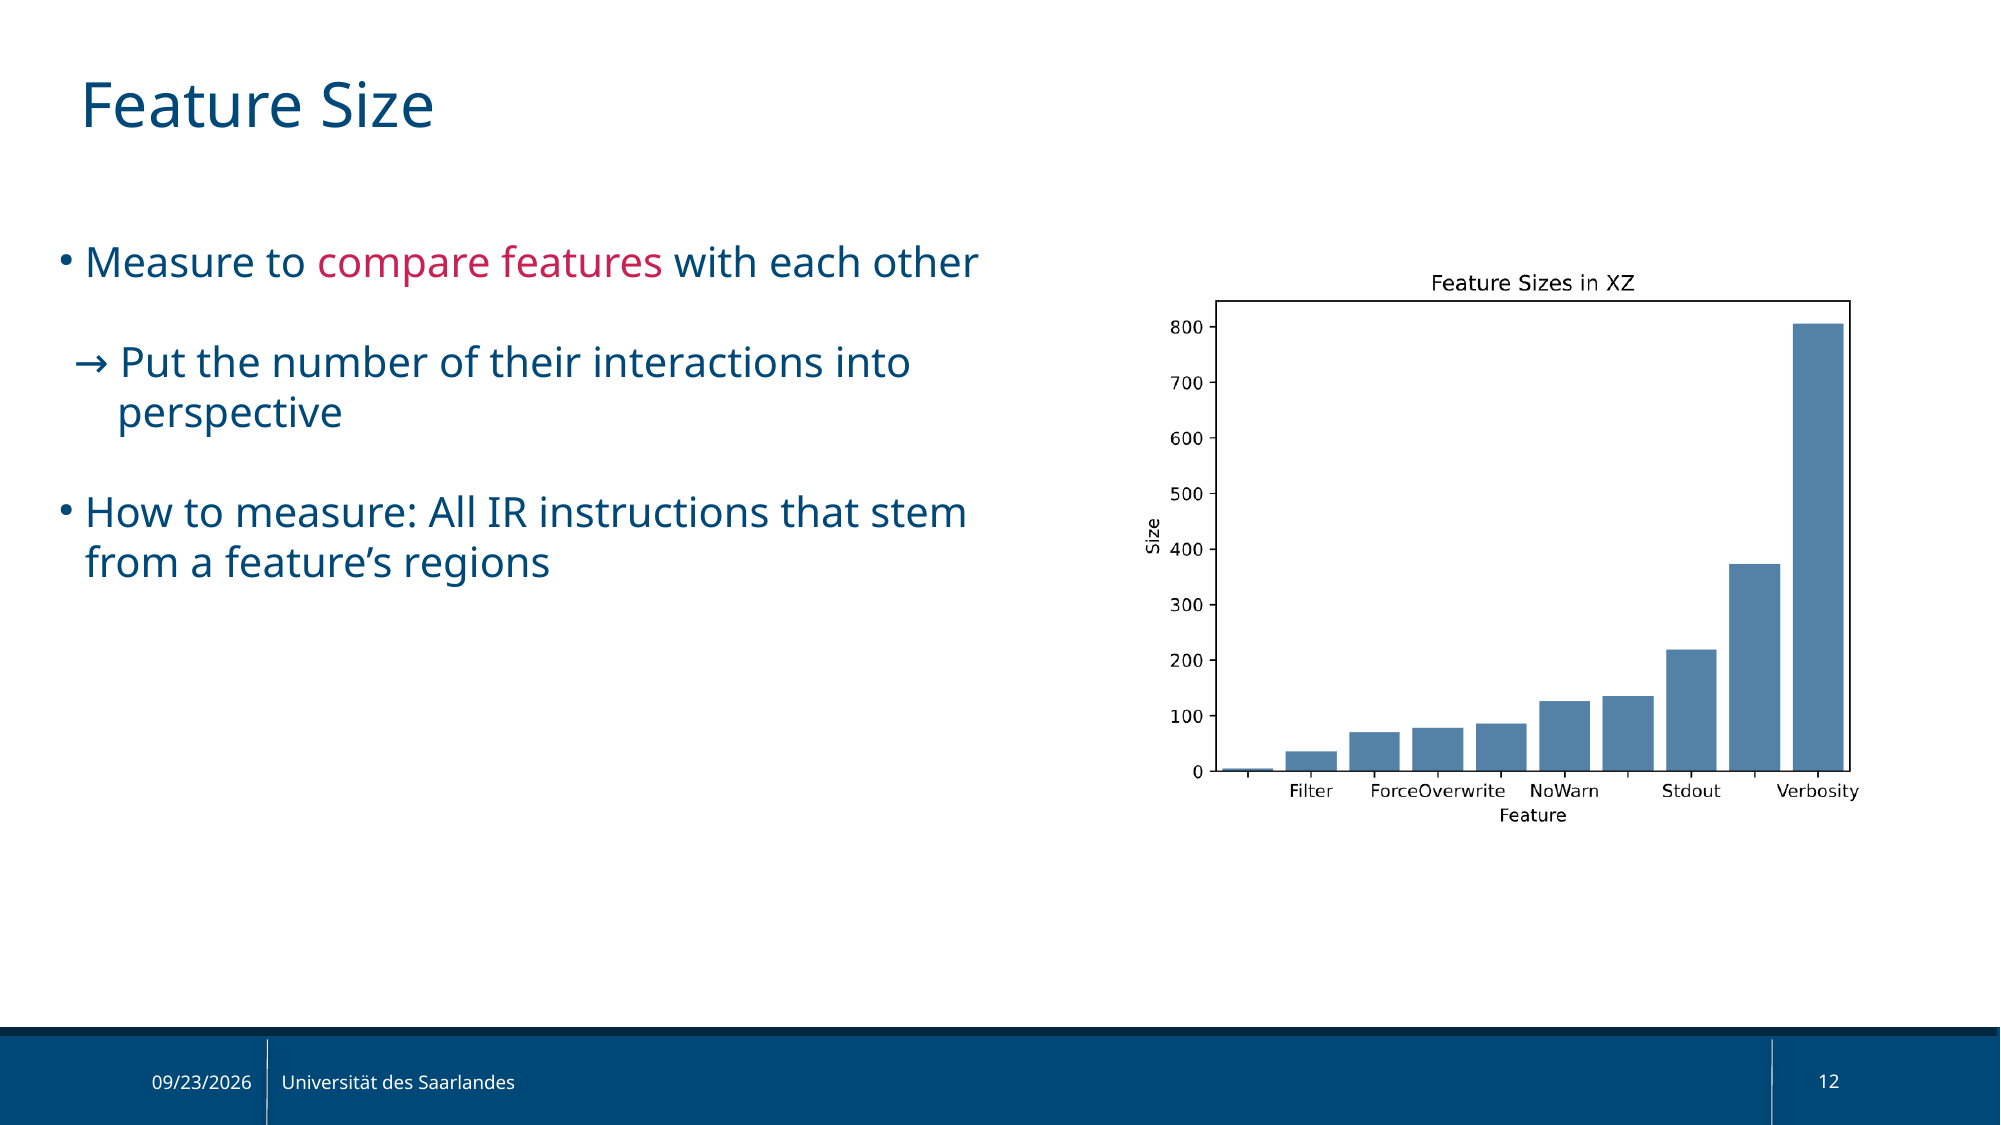

Feature Size
# Measure to compare features with each other
→ Put the number of their interactions into
 perspective
 How to measure: All IR instructions that stem
 from a feature’s regions
Universität des Saarlandes